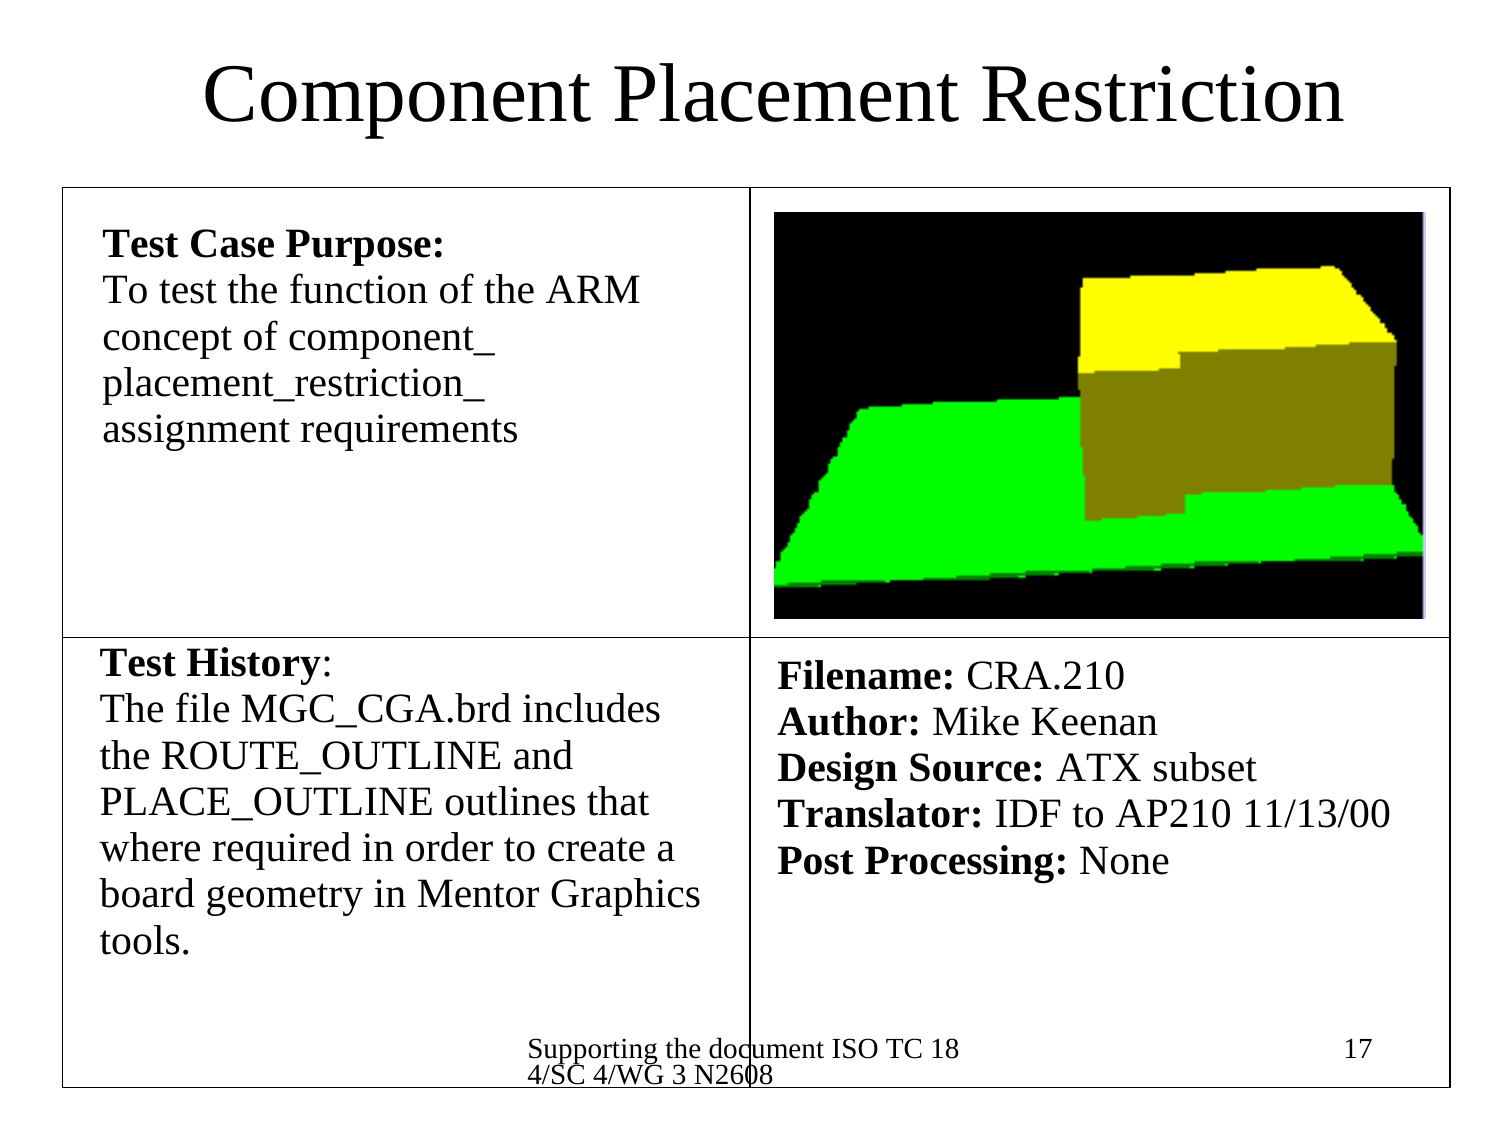

# Component Placement Restriction
Test Case Purpose:
To test the function of the ARM concept of component_
placement_restriction_
assignment requirements
Test History:
The file MGC_CGA.brd includes the ROUTE_OUTLINE and PLACE_OUTLINE outlines that where required in order to create a board geometry in Mentor Graphics tools.
Filename: CRA.210
Author: Mike Keenan
Design Source: ATX subset
Translator: IDF to AP210 11/13/00
Post Processing: None
Supporting the document ISO TC 184/SC 4/WG 3 N2608
17